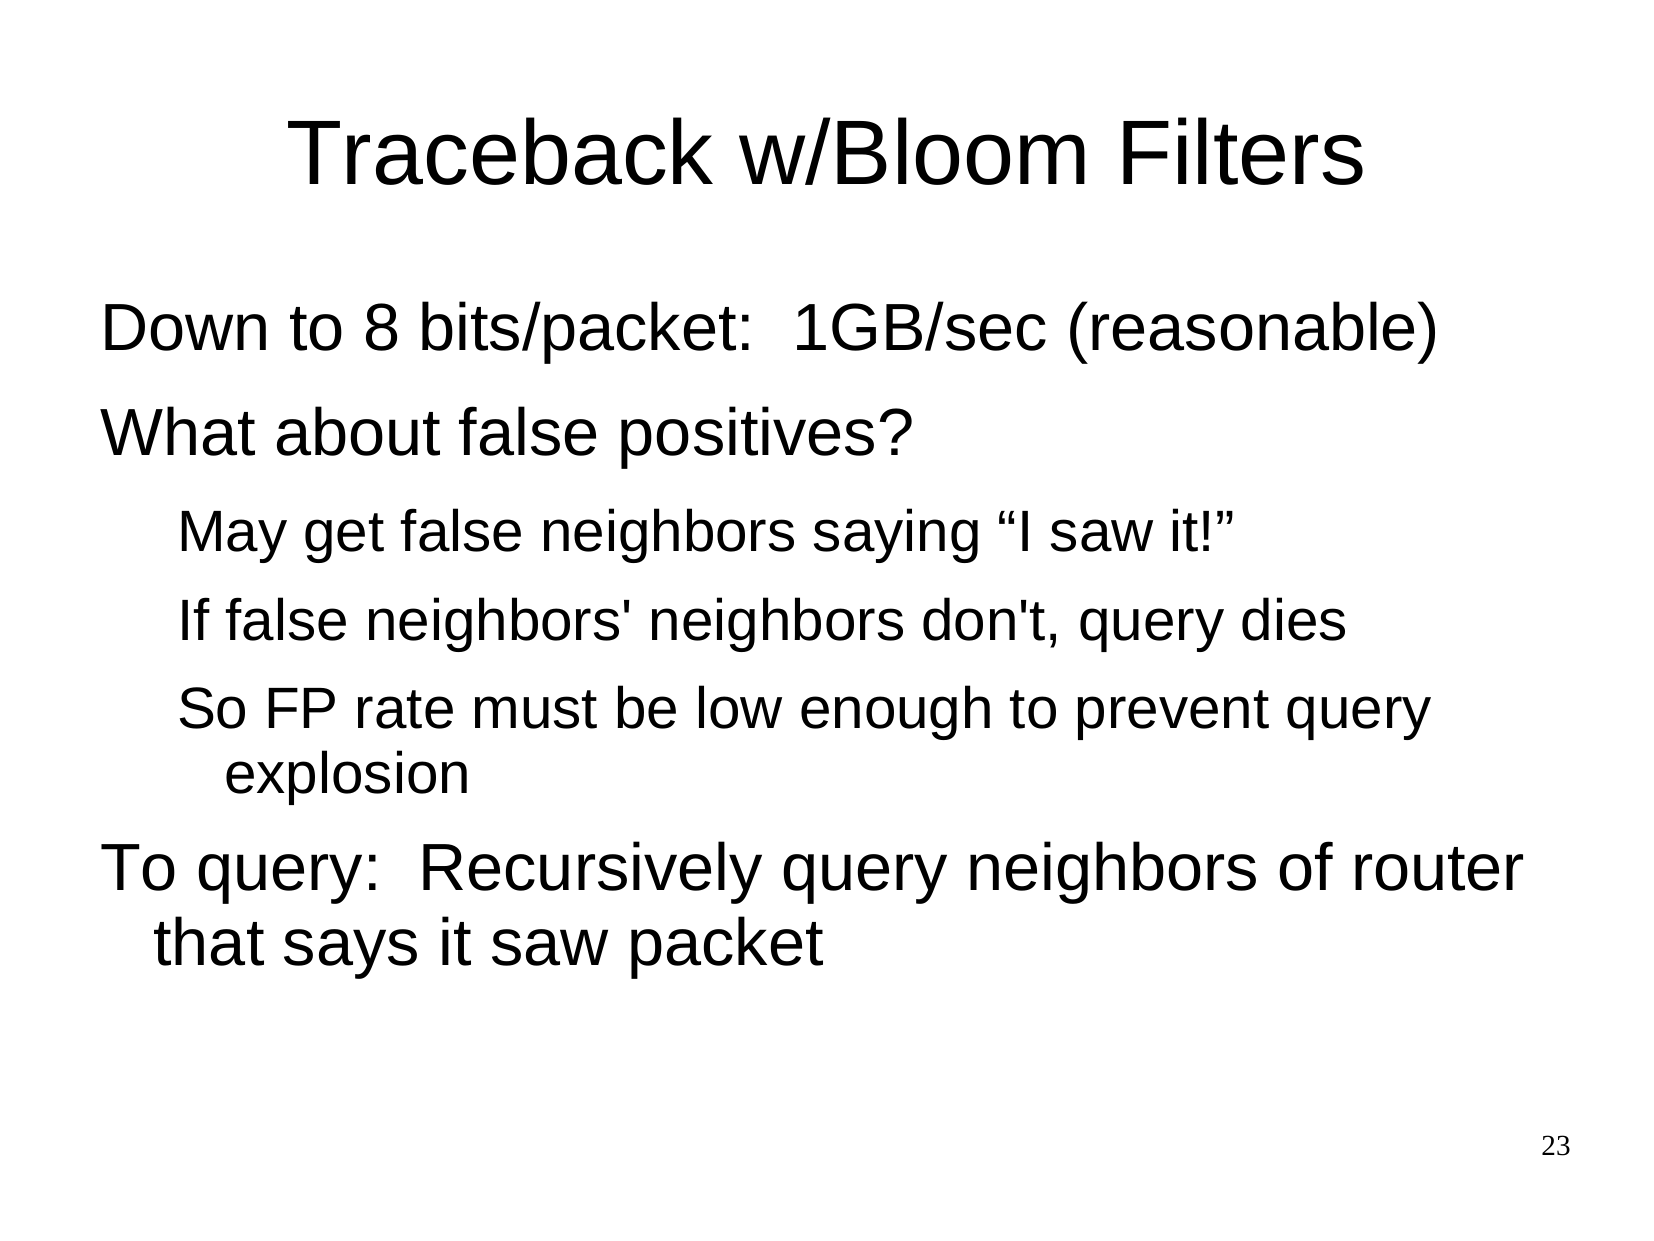

# Traceback w/Bloom Filters
Down to 8 bits/packet: 1GB/sec (reasonable)
What about false positives?
May get false neighbors saying “I saw it!”
If false neighbors' neighbors don't, query dies
So FP rate must be low enough to prevent query explosion
To query: Recursively query neighbors of router that says it saw packet
23